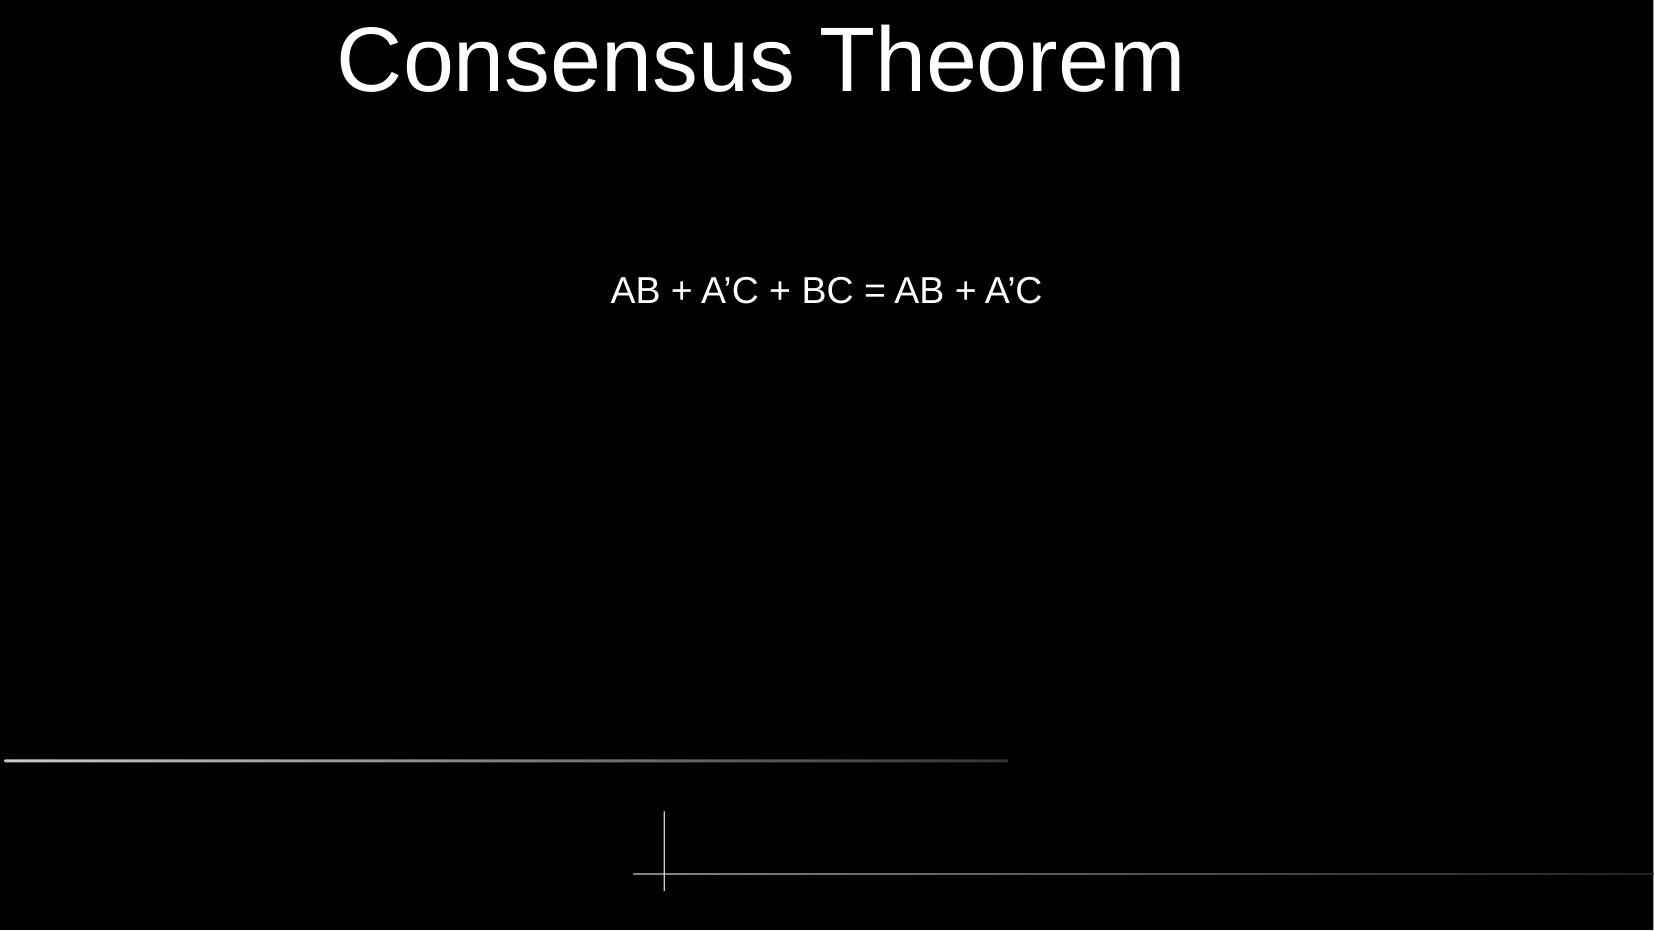

# Consensus Theorem
AB + A’C + BC = AB + A’C